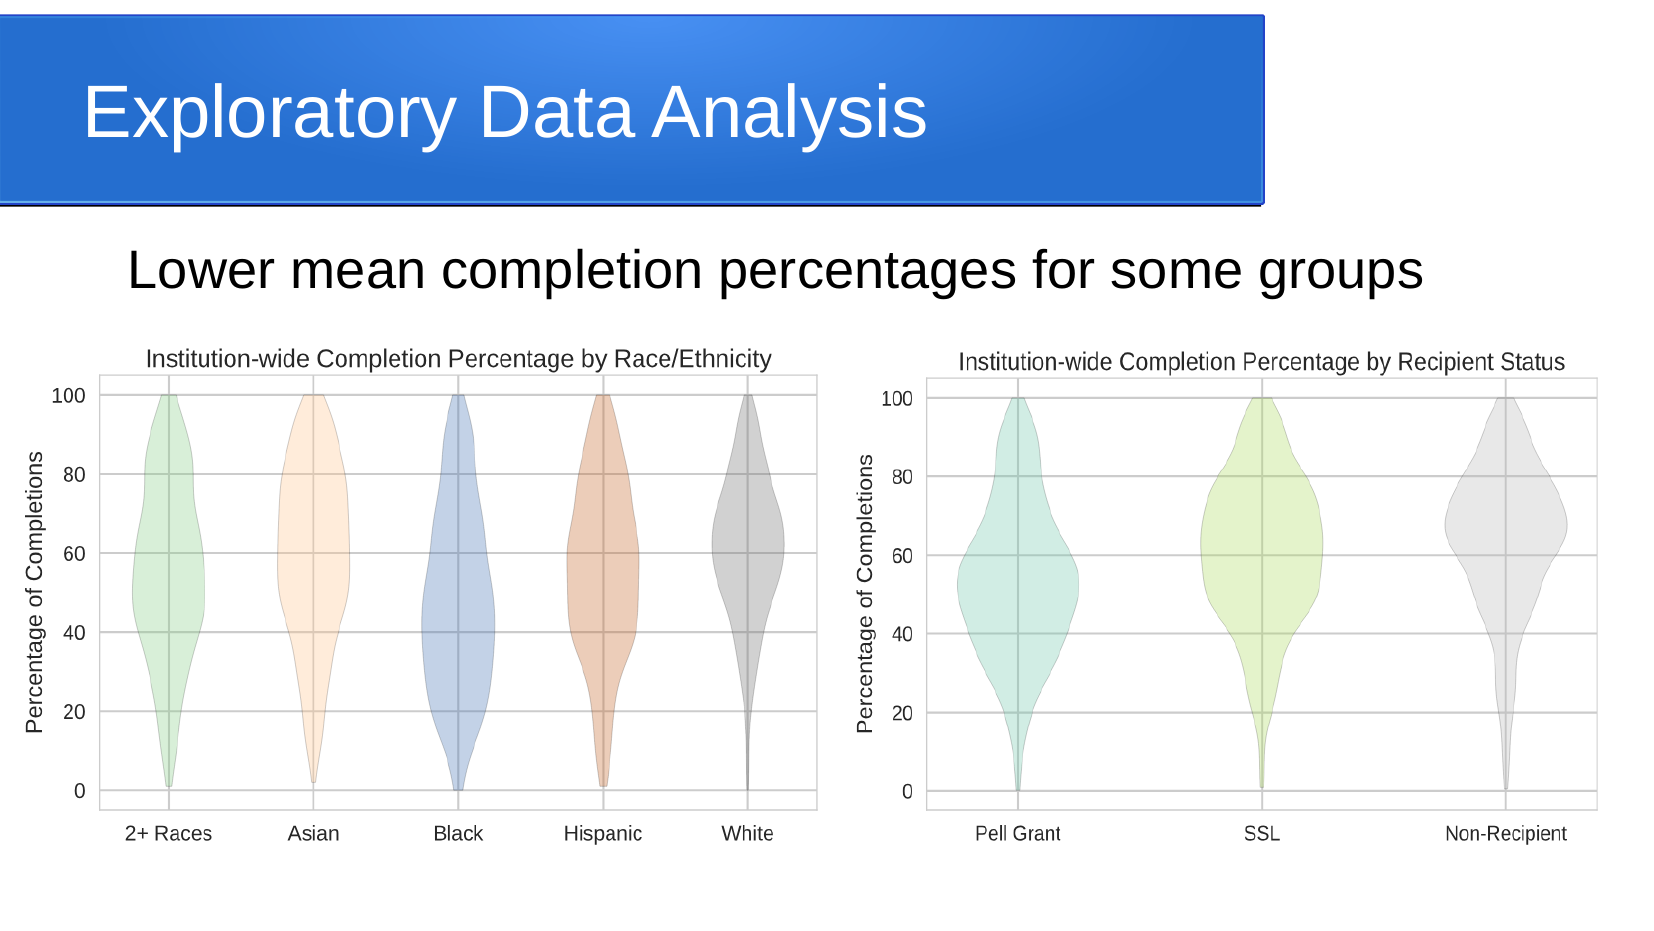

# Exploratory Data Analysis
Lower mean completion percentages for some groups